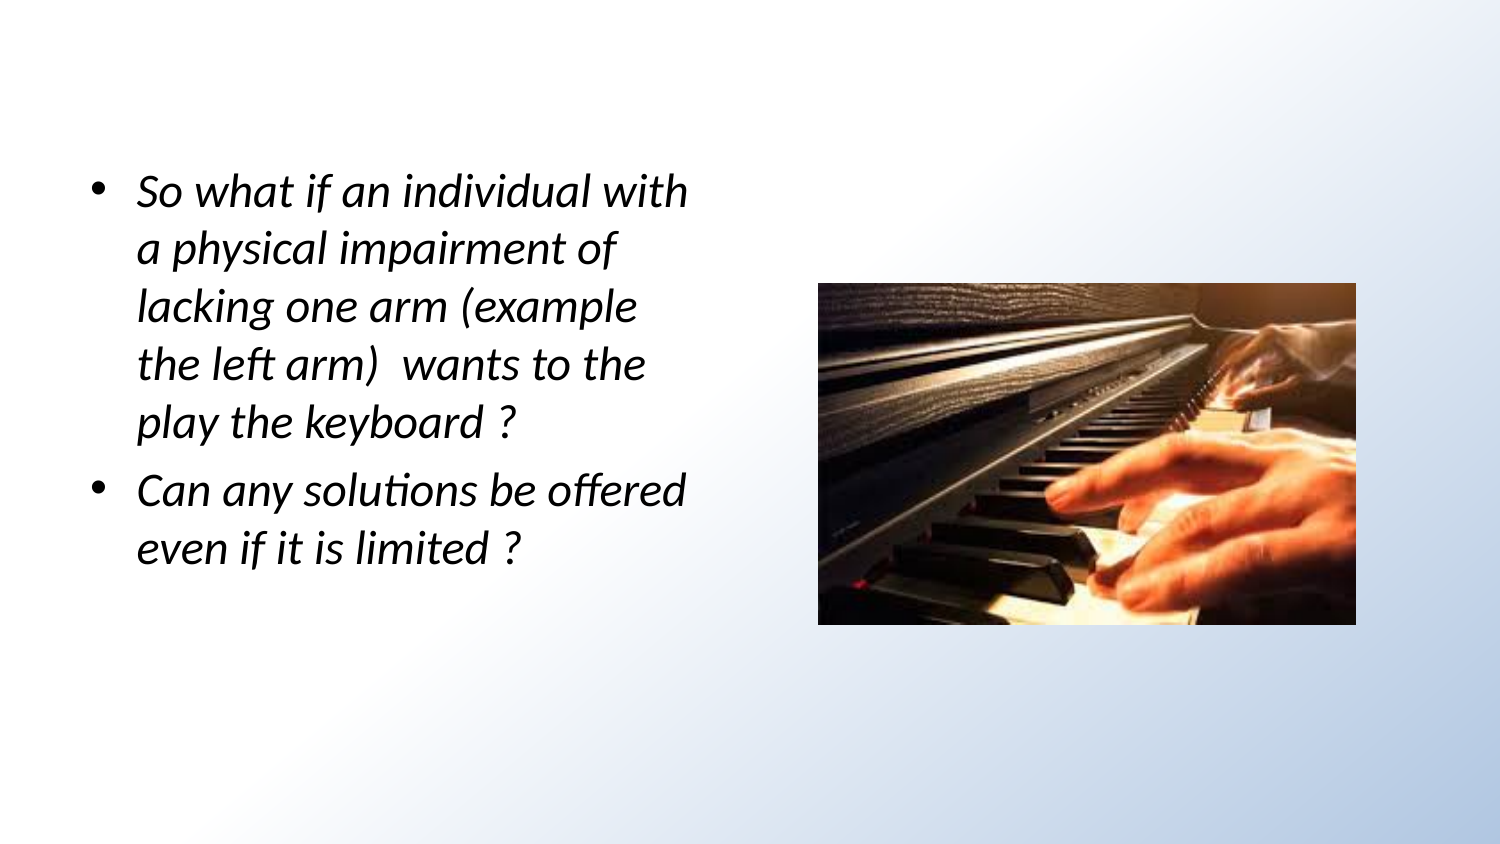

#
So what if an individual with a physical impairment of lacking one arm (example the left arm) wants to the play the keyboard ?
Can any solutions be offered even if it is limited ?